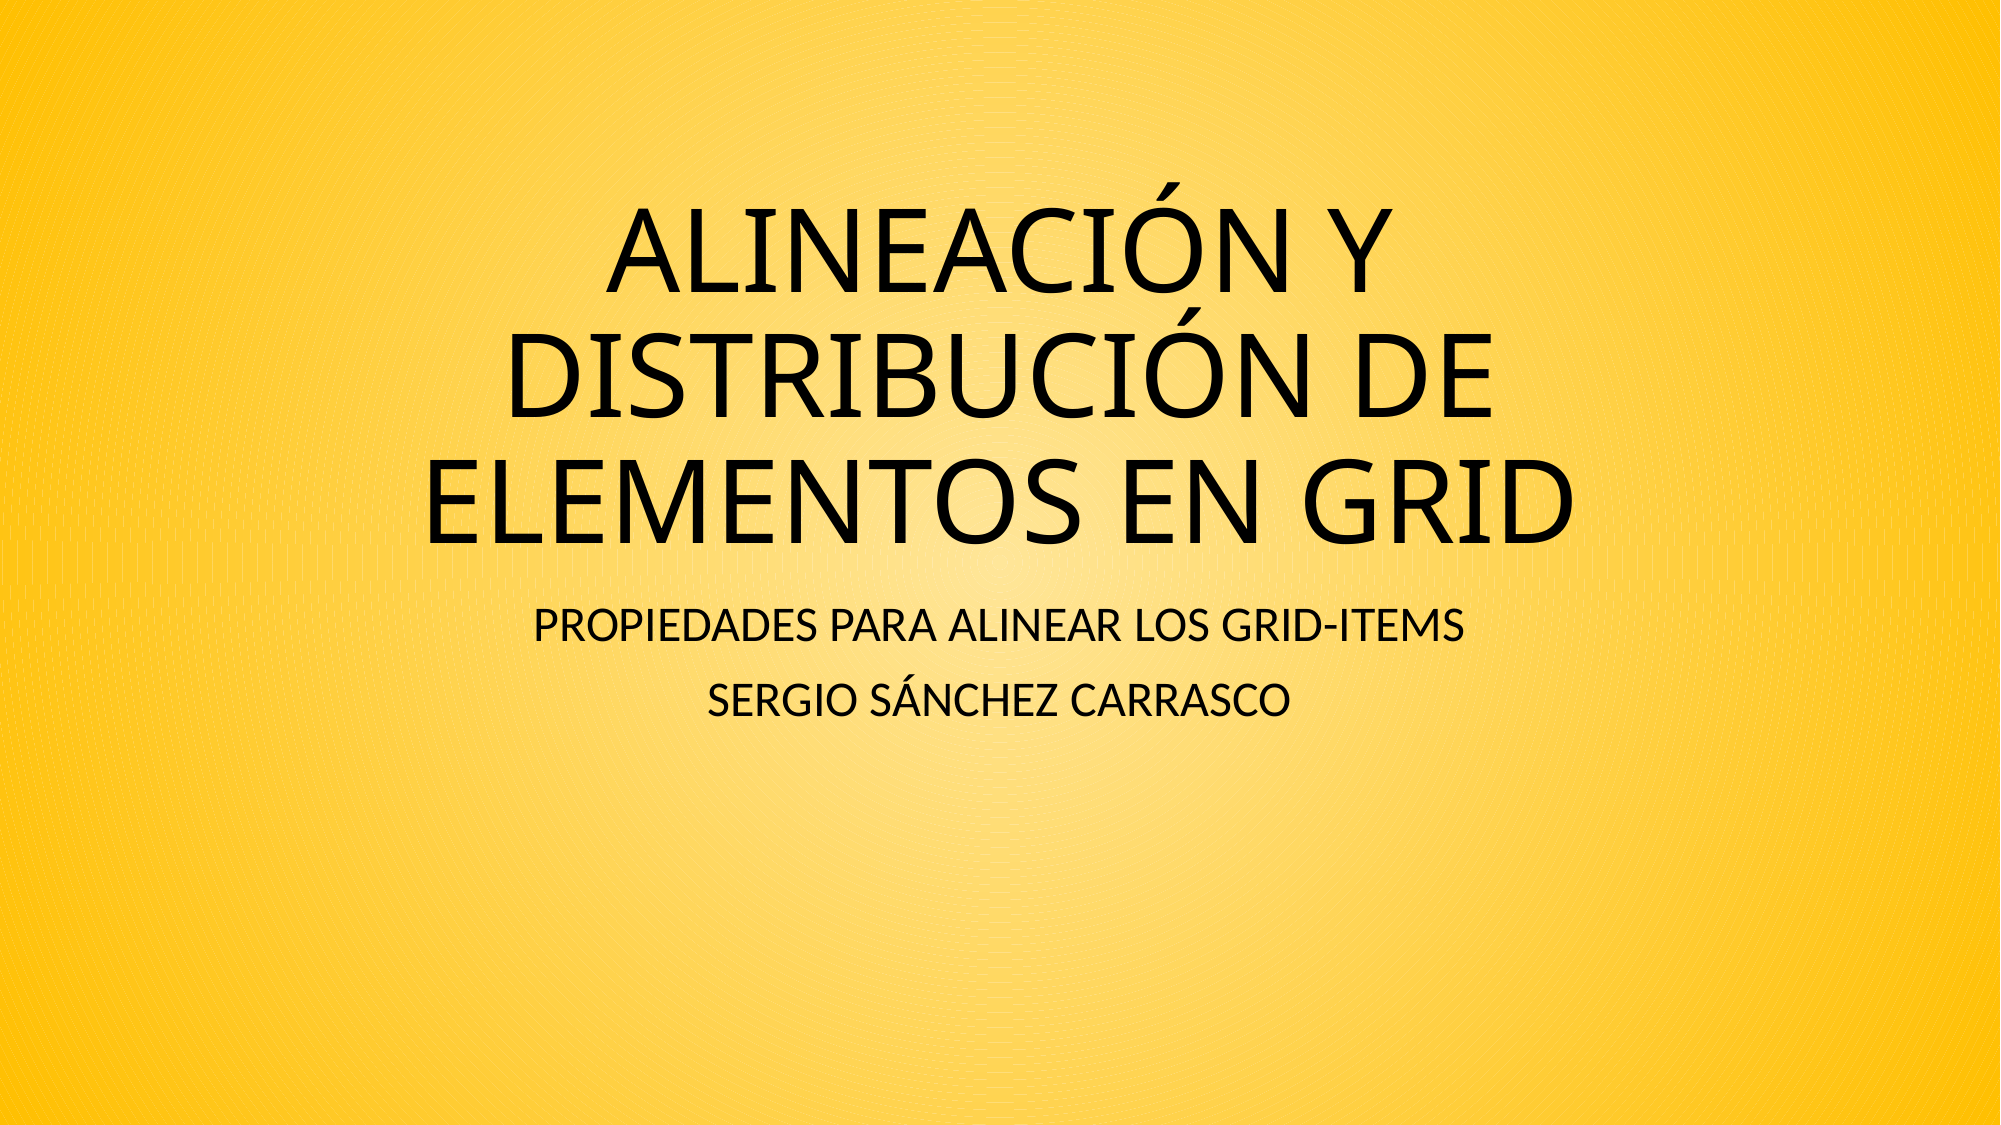

# ALINEACIÓN Y DISTRIBUCIÓN DE ELEMENTOS EN GRID
PROPIEDADES PARA ALINEAR LOS GRID-ITEMS
SERGIO SÁNCHEZ CARRASCO